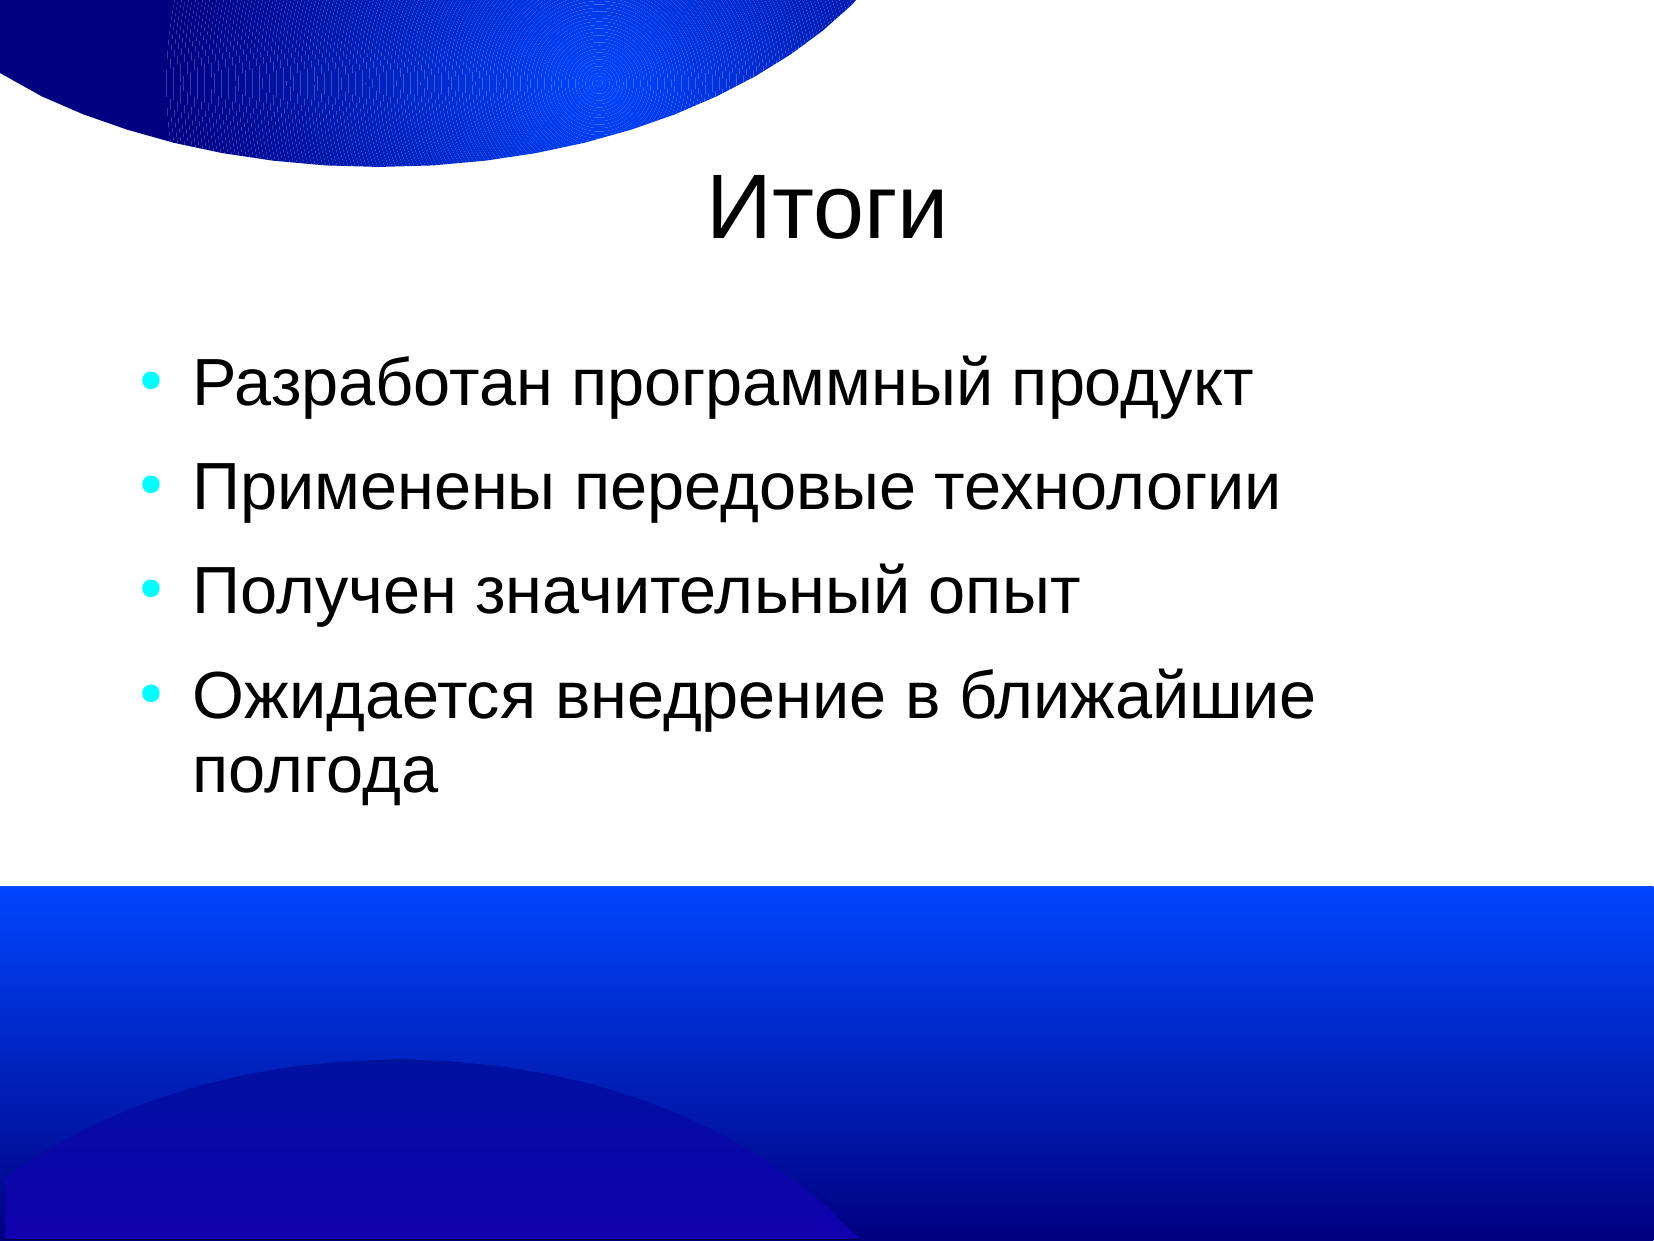

# Итоги
Разработан программный продукт
Применены передовые технологии
Получен значительный опыт
Ожидается внедрение в ближайшие полгода